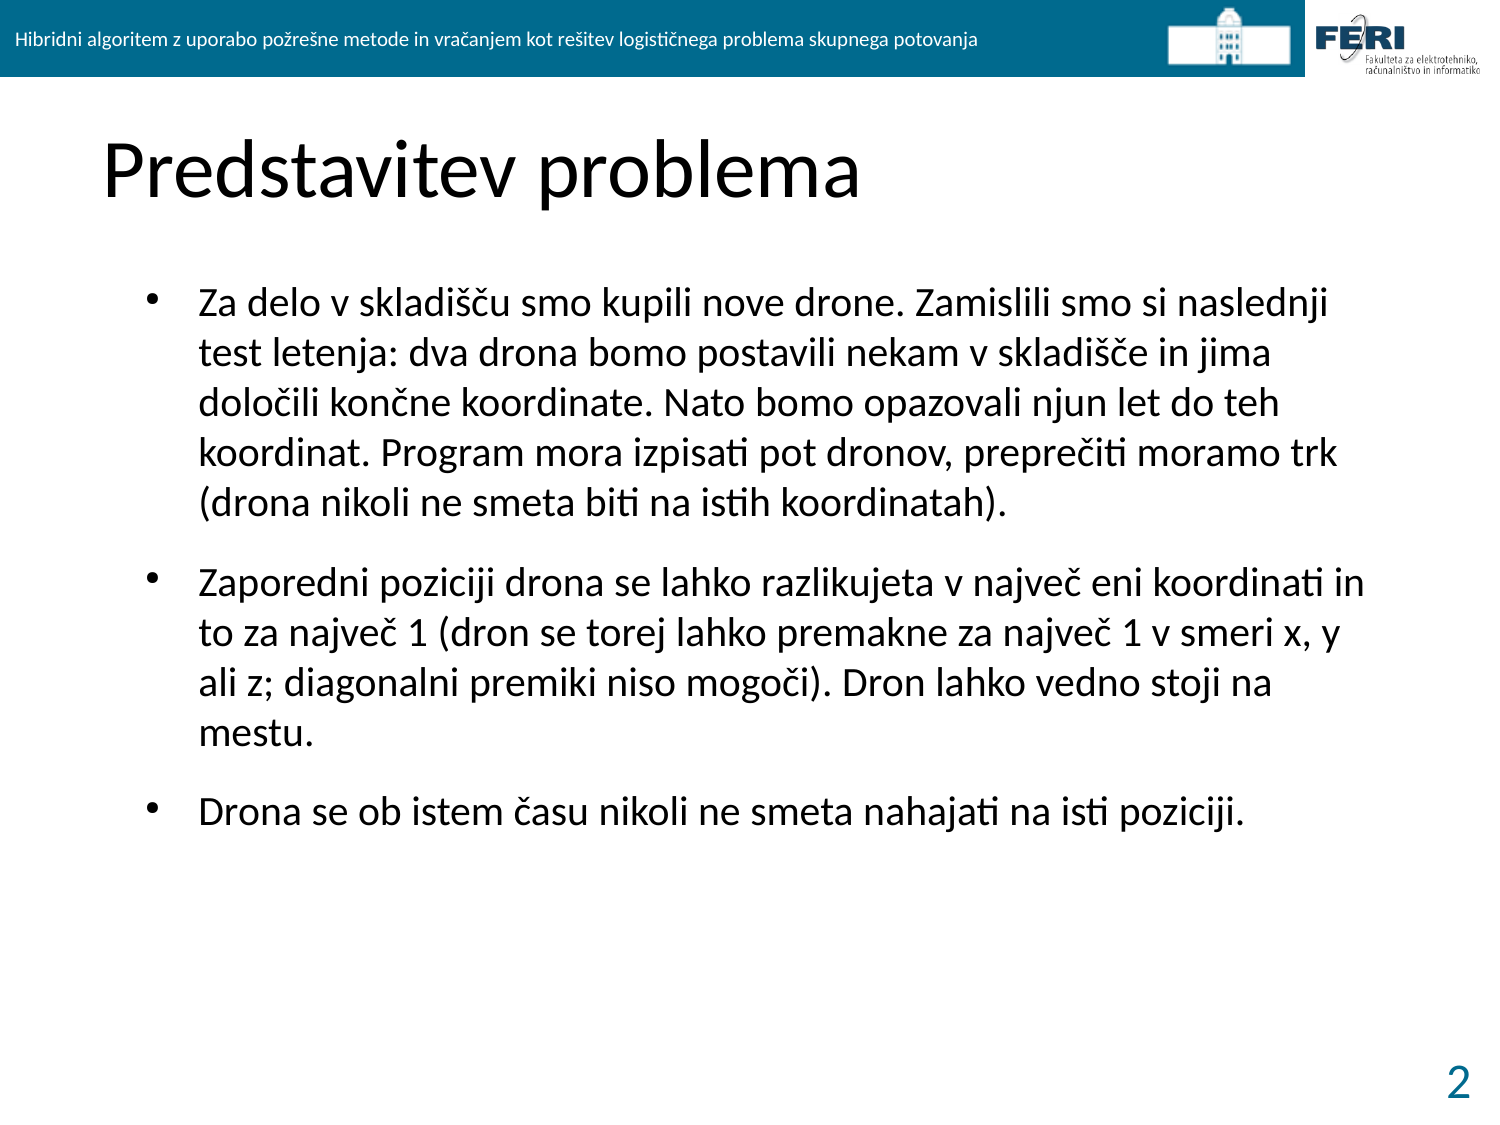

Hibridni algoritem z uporabo požrešne metode in vračanjem kot rešitev logističnega problema skupnega potovanja
Predstavitev problema
# Za delo v skladišču smo kupili nove drone. Zamislili smo si naslednji test letenja: dva drona bomo postavili nekam v skladišče in jima določili končne koordinate. Nato bomo opazovali njun let do teh koordinat. Program mora izpisati pot dronov, preprečiti moramo trk (drona nikoli ne smeta biti na istih koordinatah).
Zaporedni poziciji drona se lahko razlikujeta v največ eni koordinati in to za največ 1 (dron se torej lahko premakne za največ 1 v smeri x, y ali z; diagonalni premiki niso mogoči). Dron lahko vedno stoji na mestu.
Drona se ob istem času nikoli ne smeta nahajati na isti poziciji.